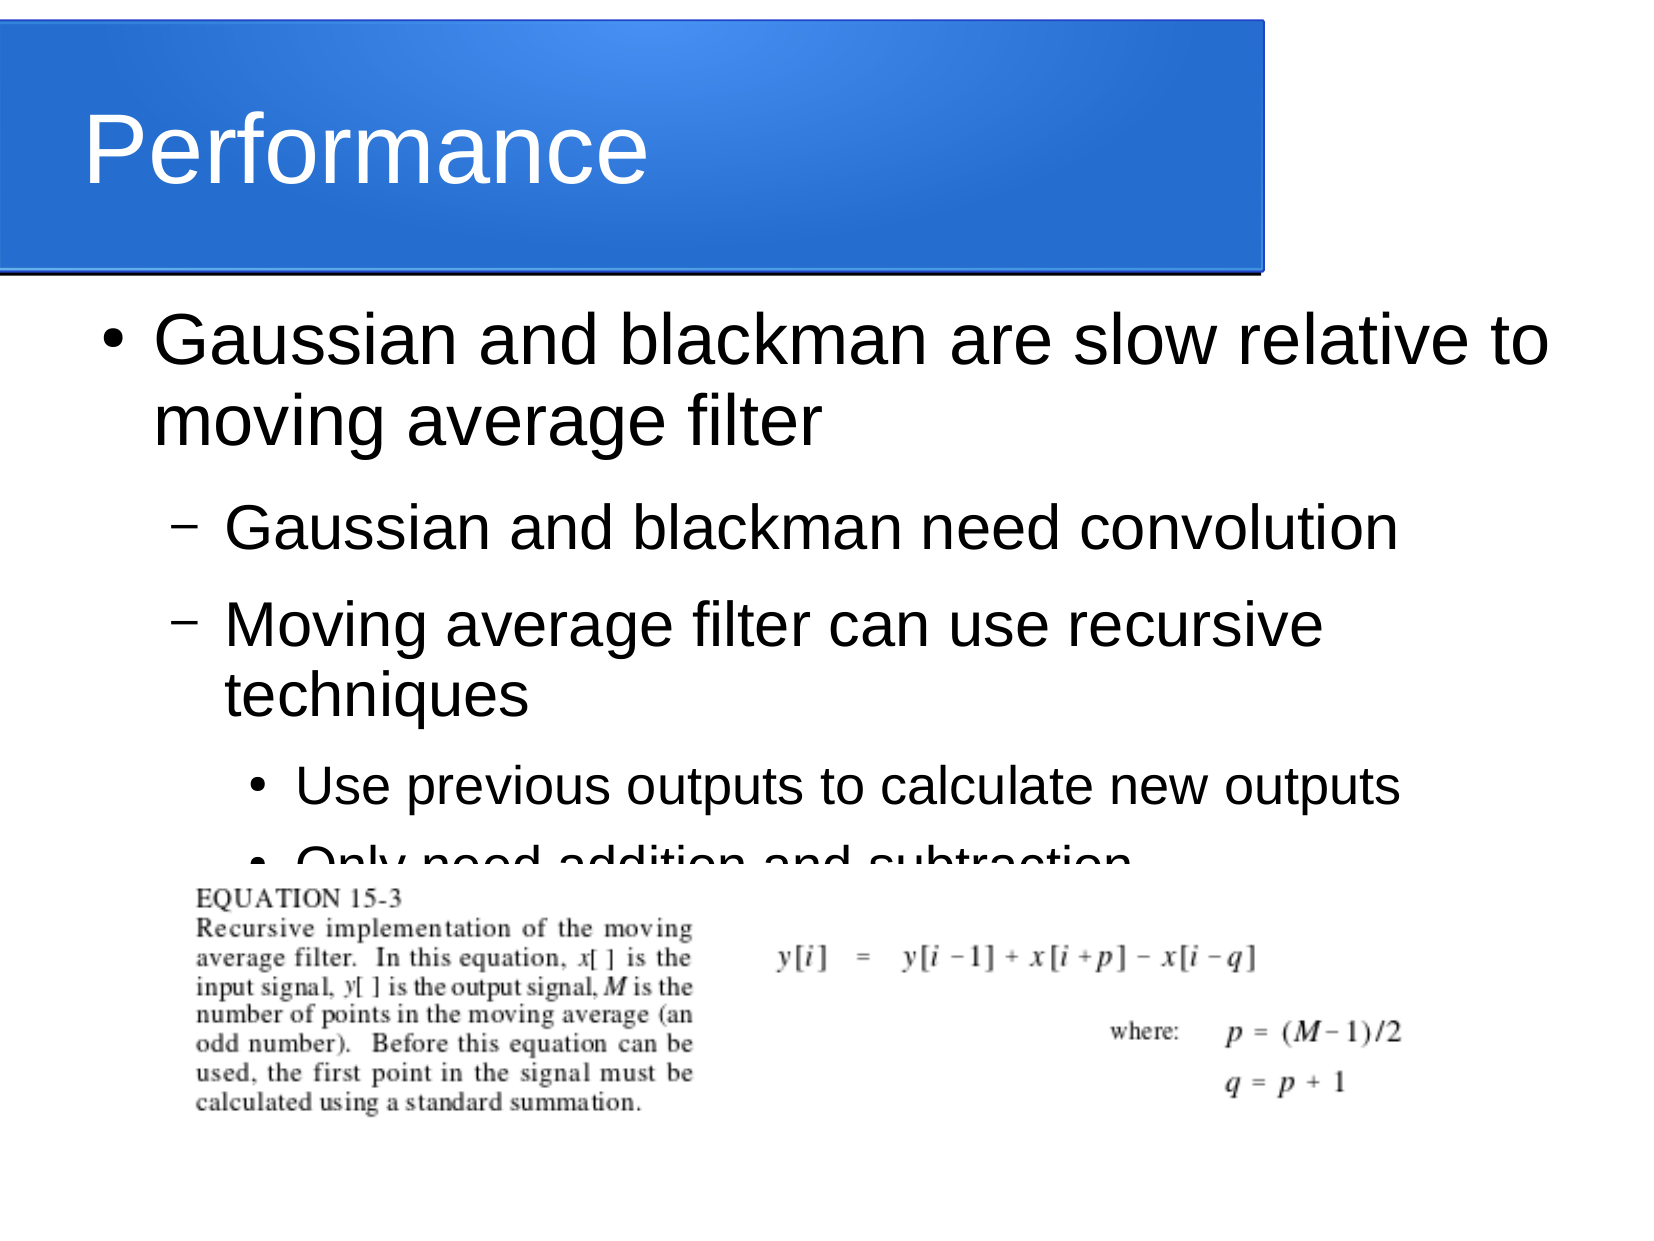

# Performance
Gaussian and blackman are slow relative to moving average filter
Gaussian and blackman need convolution
Moving average filter can use recursive techniques
Use previous outputs to calculate new outputs
Only need addition and subtraction